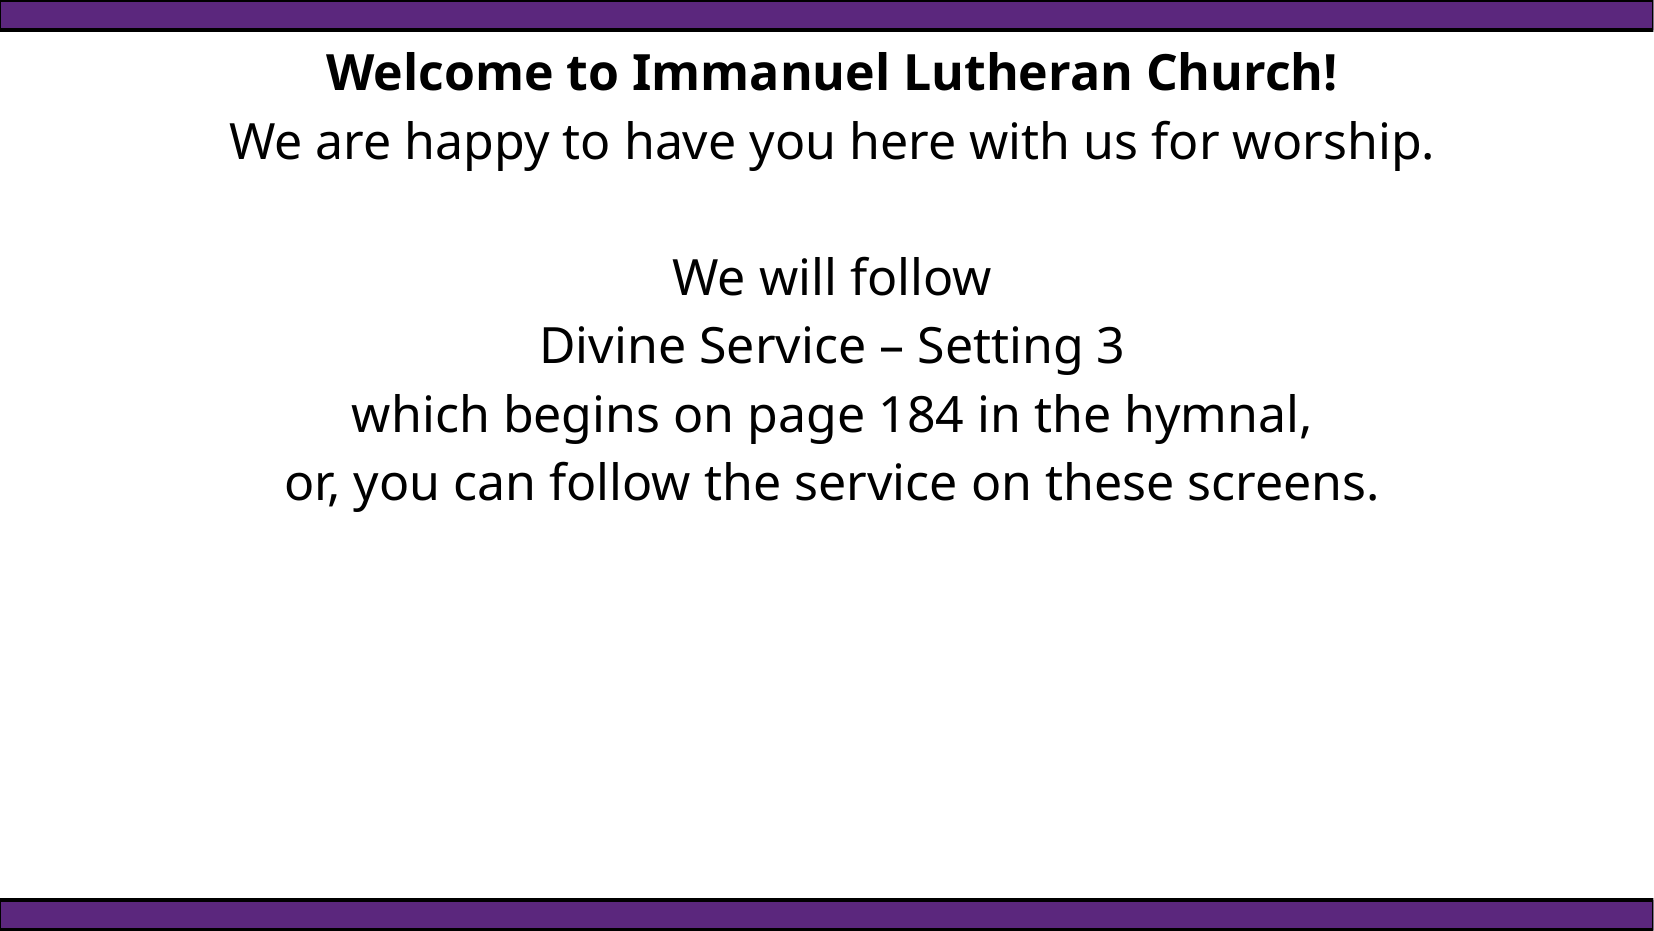

Welcome to Immanuel Lutheran Church!
We are happy to have you here with us for worship.
We will follow
Divine Service – Setting 3
which begins on page 184 in the hymnal,
or, you can follow the service on these screens.